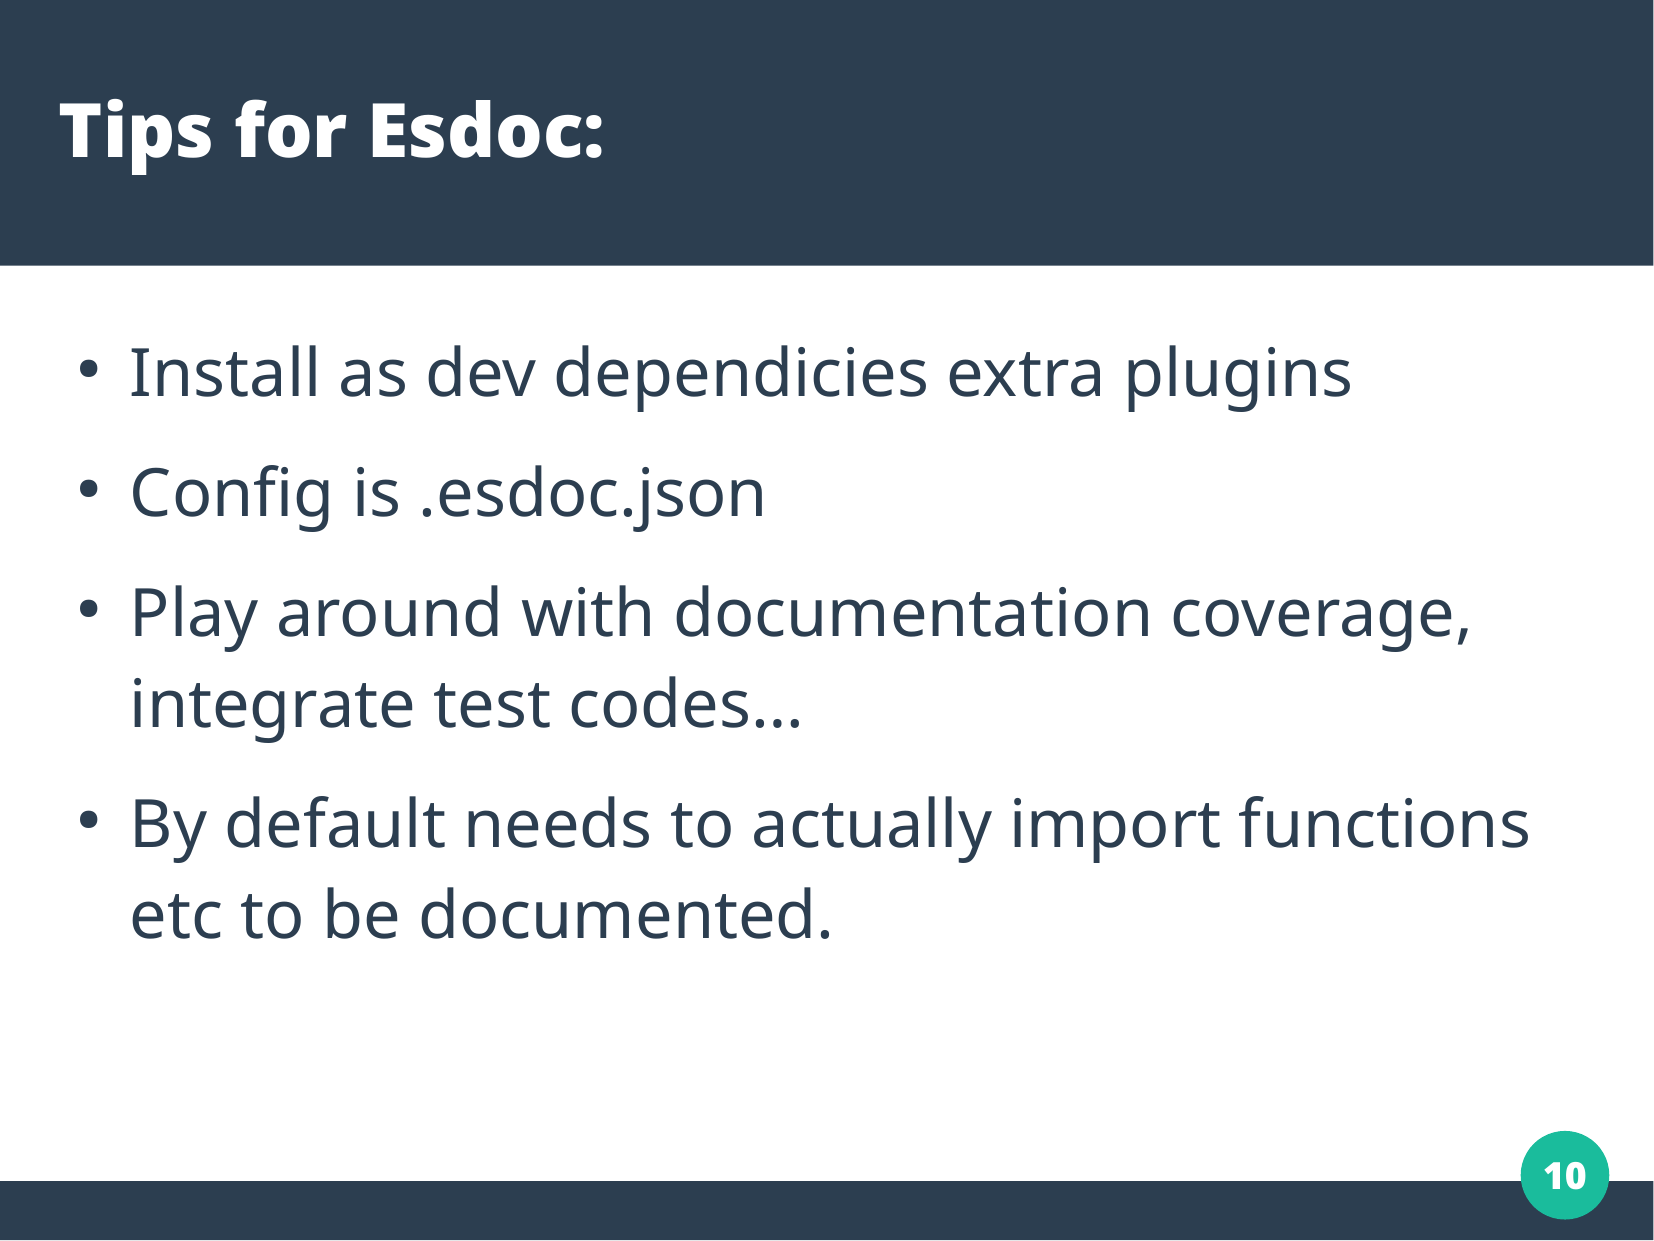

# Tips for Esdoc:
Install as dev dependicies extra plugins
Config is .esdoc.json
Play around with documentation coverage, integrate test codes…
By default needs to actually import functions etc to be documented.
10